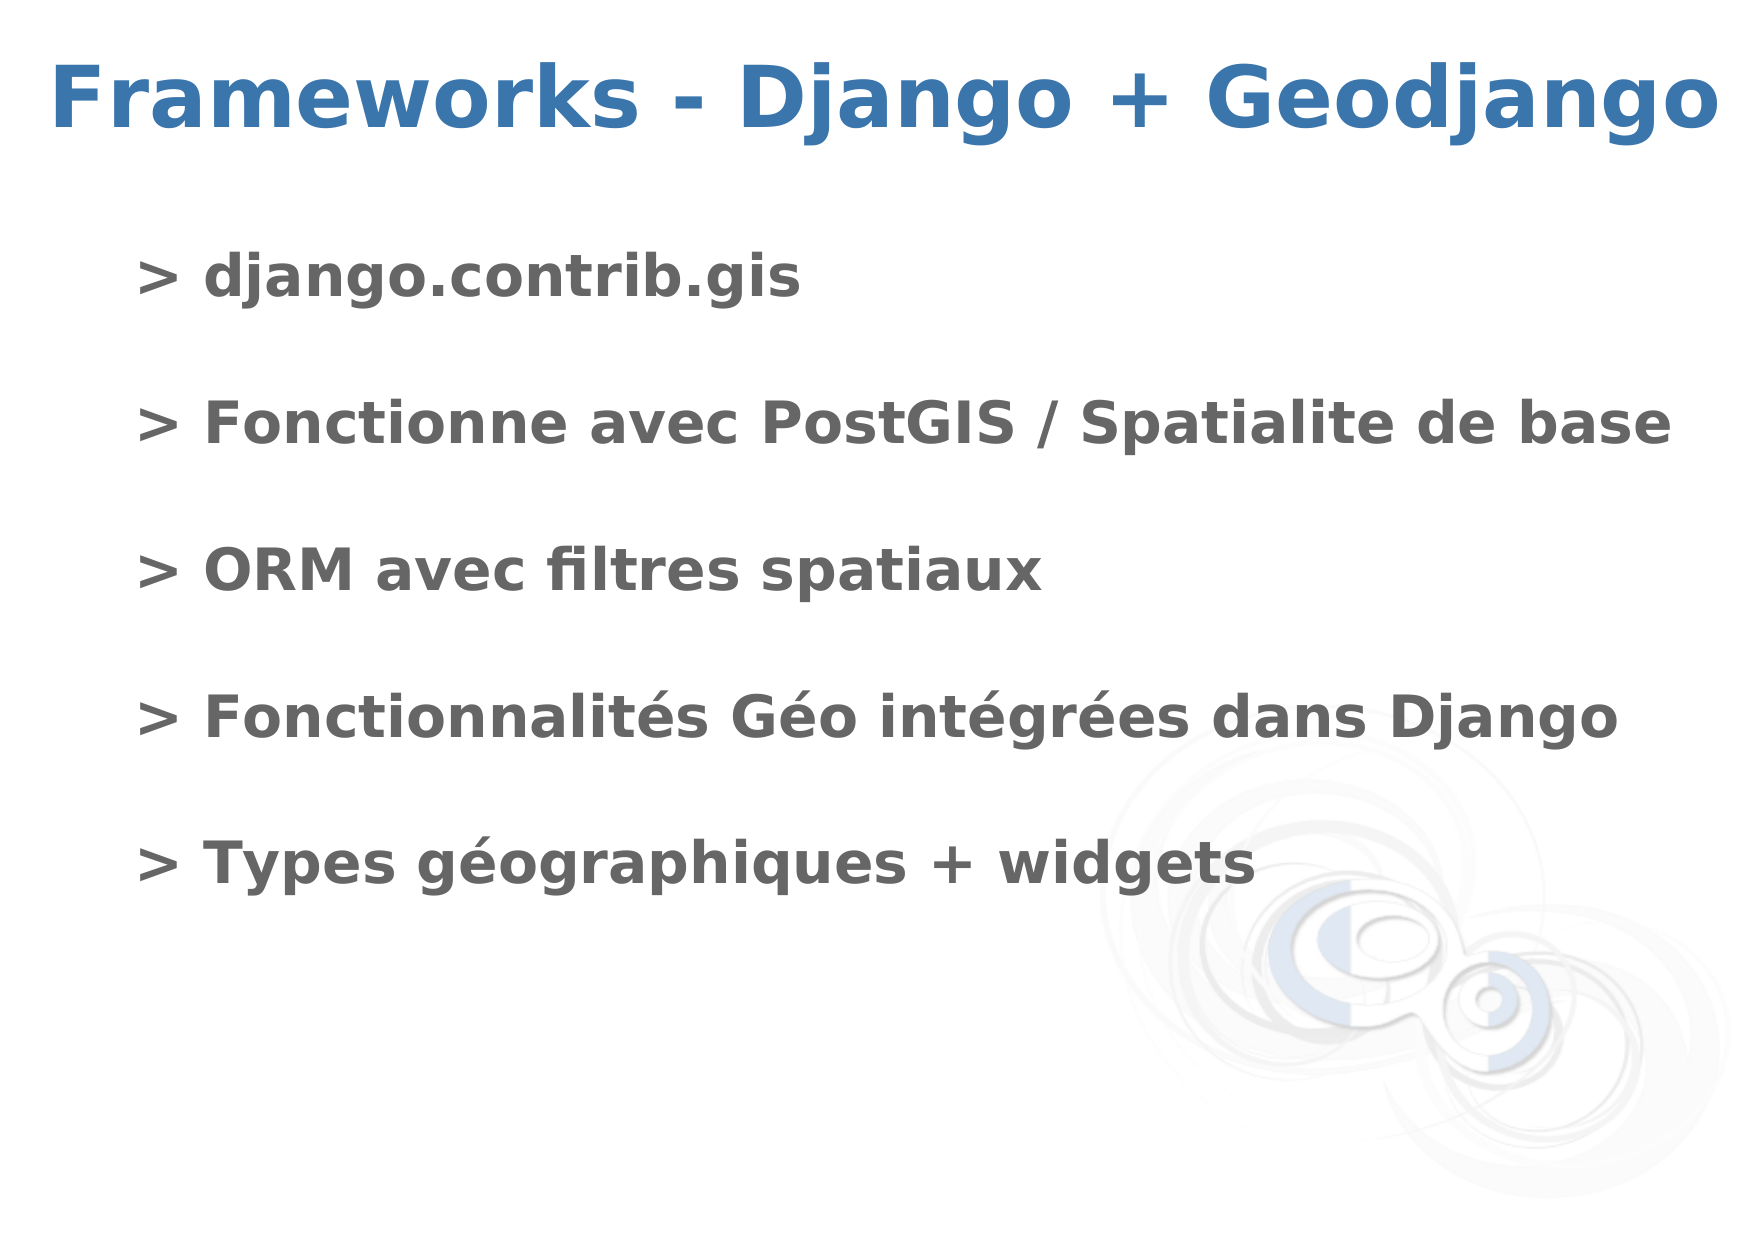

# Frameworks - Django + Geodjango
> django.contrib.gis
> Fonctionne avec PostGIS / Spatialite de base
> ORM avec filtres spatiaux
> Fonctionnalités Géo intégrées dans Django
> Types géographiques + widgets